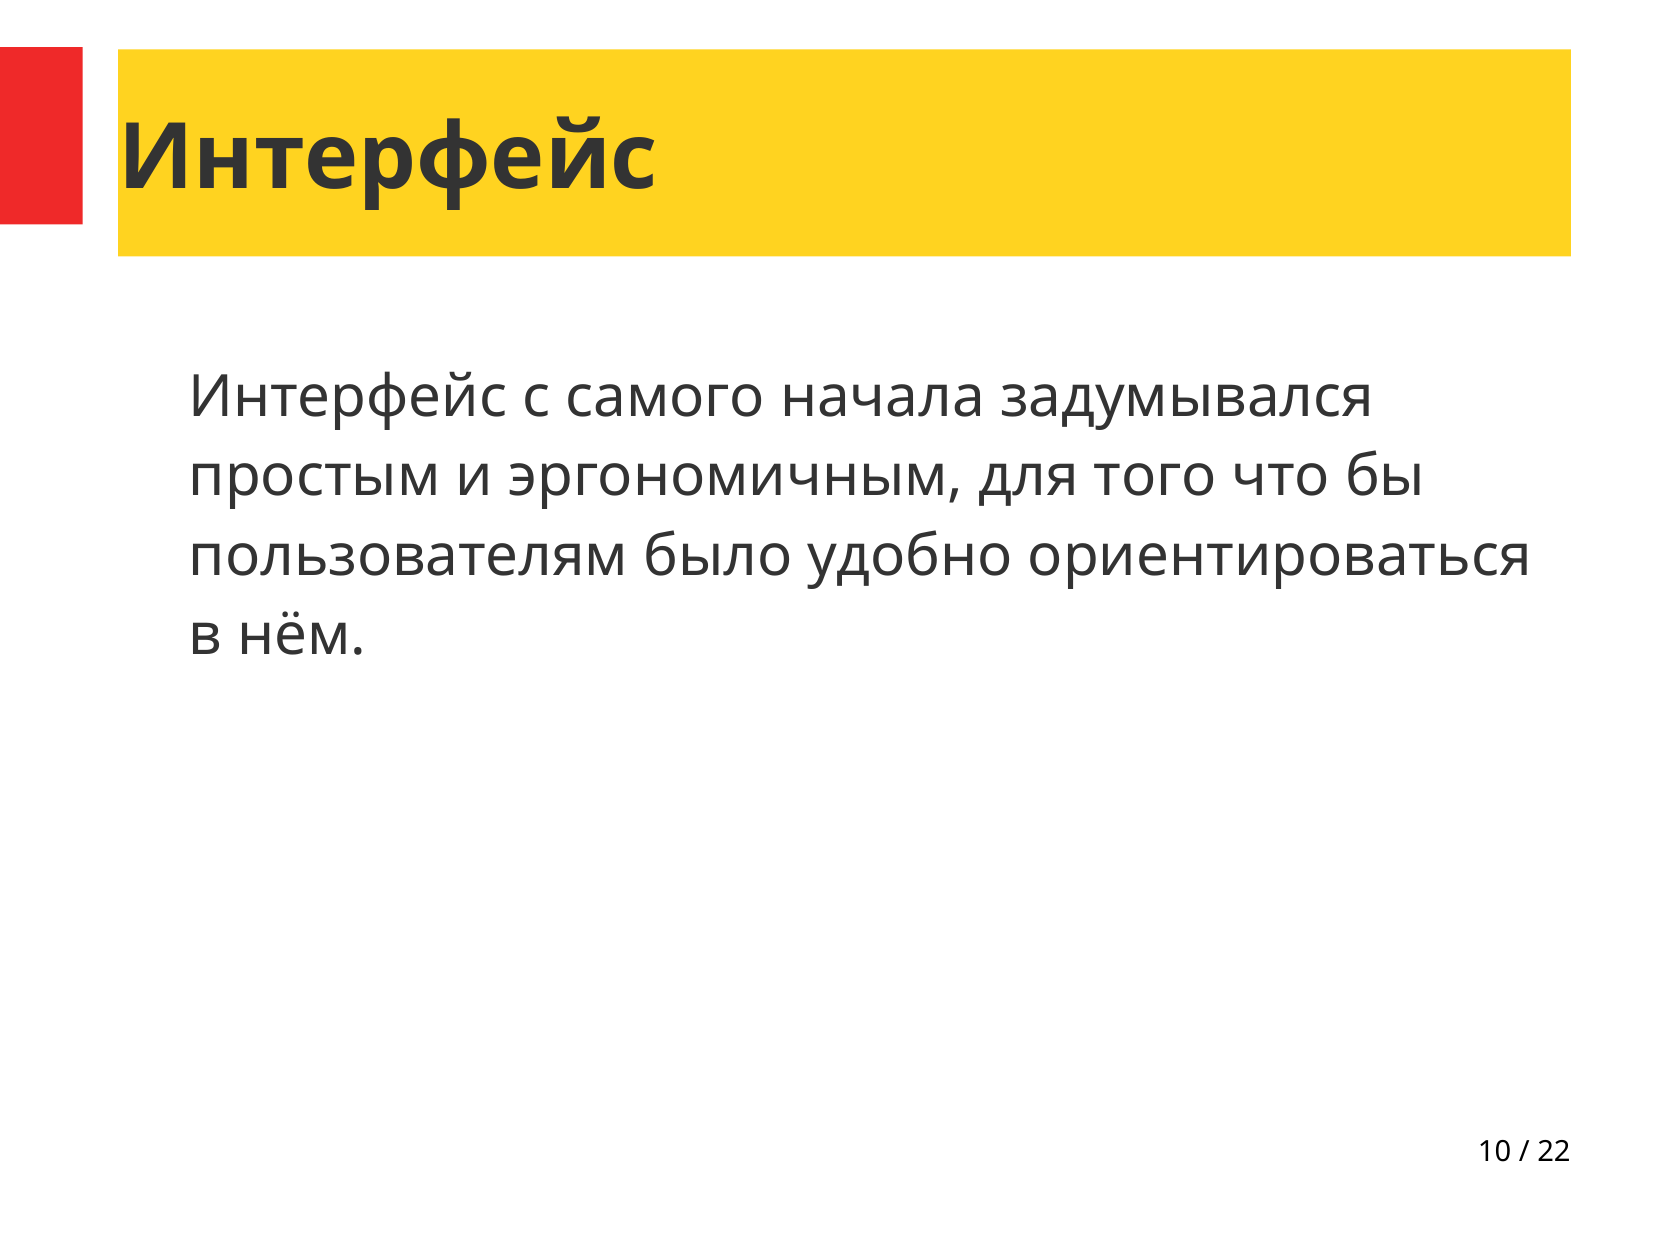

# Интерфейс
Интерфейс с самого начала задумывался простым и эргономичным, для того что бы пользователям было удобно ориентироваться в нём.
10